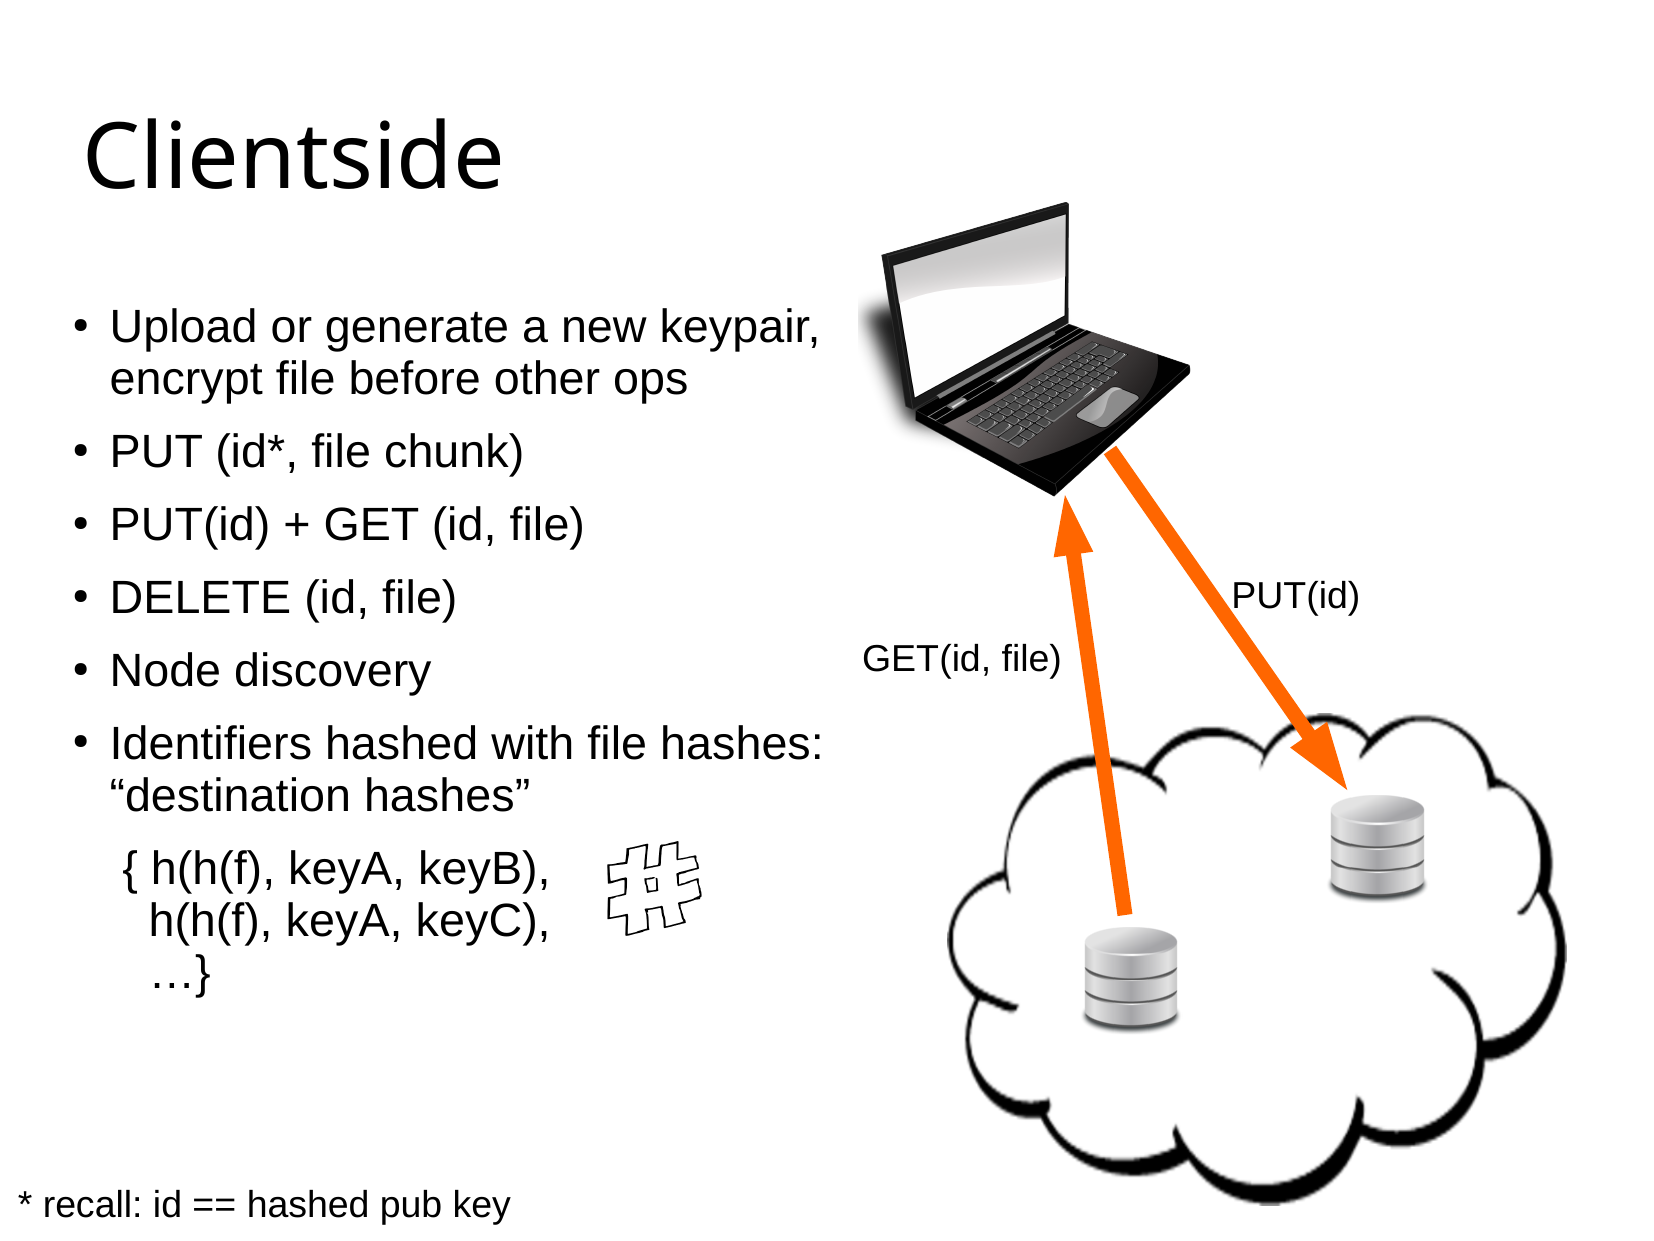

# Clientside
Upload or generate a new keypair, encrypt file before other ops
PUT (id*, file chunk)
PUT(id) + GET (id, file)
DELETE (id, file)
Node discovery
Identifiers hashed with file hashes:
“destination hashes”
 { h(h(f), keyA, keyB),
 h(h(f), keyA, keyC),
 …}
PUT(id)
GET(id, file)
* recall: id == hashed pub key